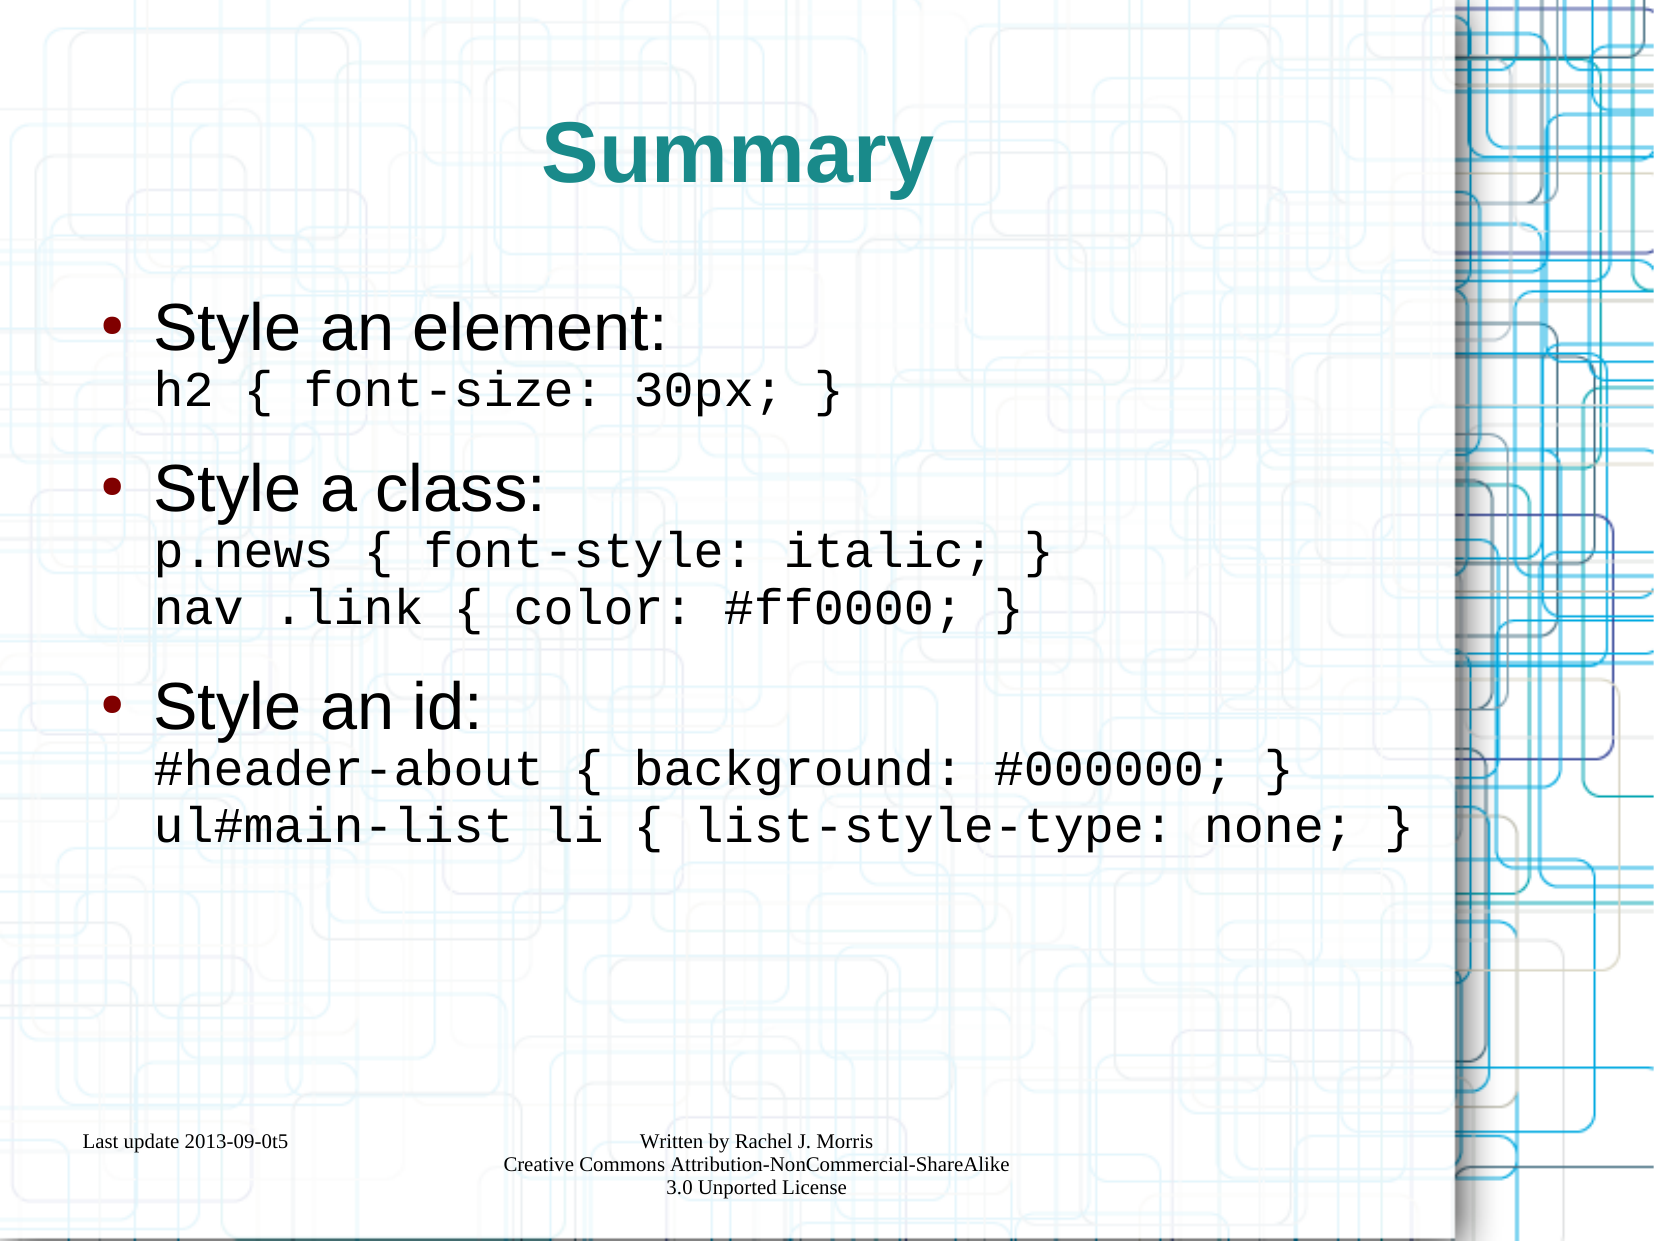

# Summary
Style an element:
h2 { font-size: 30px; }
Style a class:
p.news { font-style: italic; }
nav .link { color: #ff0000; }
Style an id:
#header-about { background: #000000; }
ul#main-list li { list-style-type: none; }